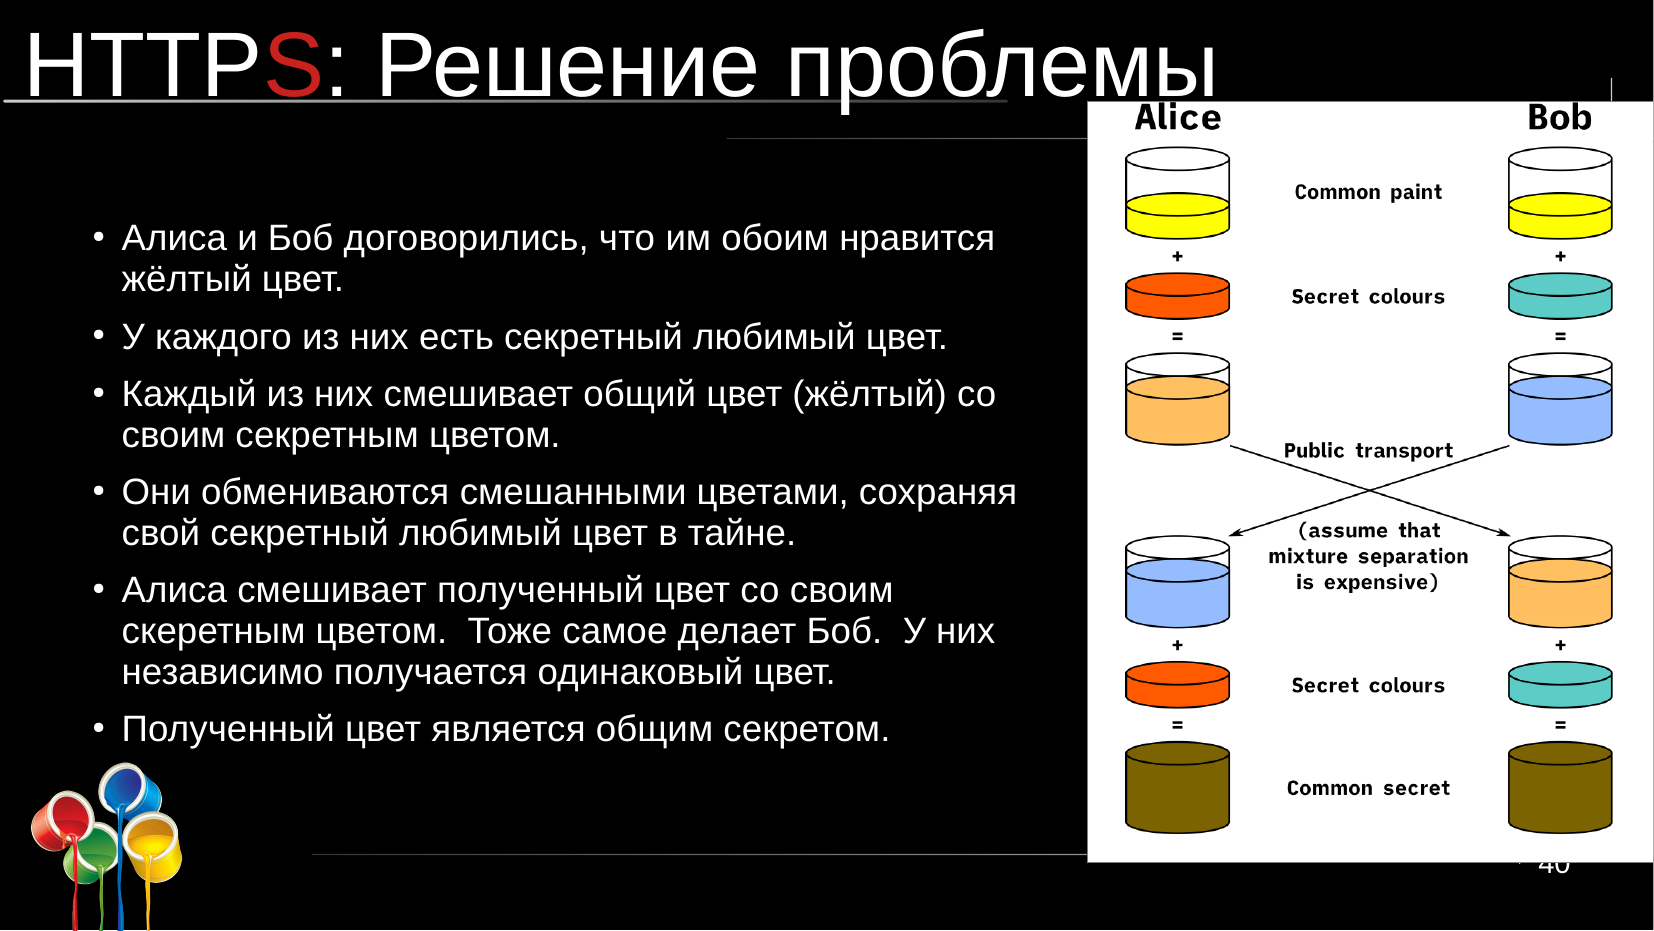

# HTTPS: Решение проблемы
Алиса и Боб договорились, что им обоим нравится жёлтый цвет.
У каждого из них есть секретный любимый цвет.
Каждый из них смешивает общий цвет (жёлтый) со своим секретным цветом.
Они обмениваются смешанными цветами, сохраняя свой секретный любимый цвет в тайне.
Алиса смешивает полученный цвет со своим скеретным цветом. Тоже самое делает Боб. У них независимо получается одинаковый цвет.
Полученный цвет является общим секретом.
40